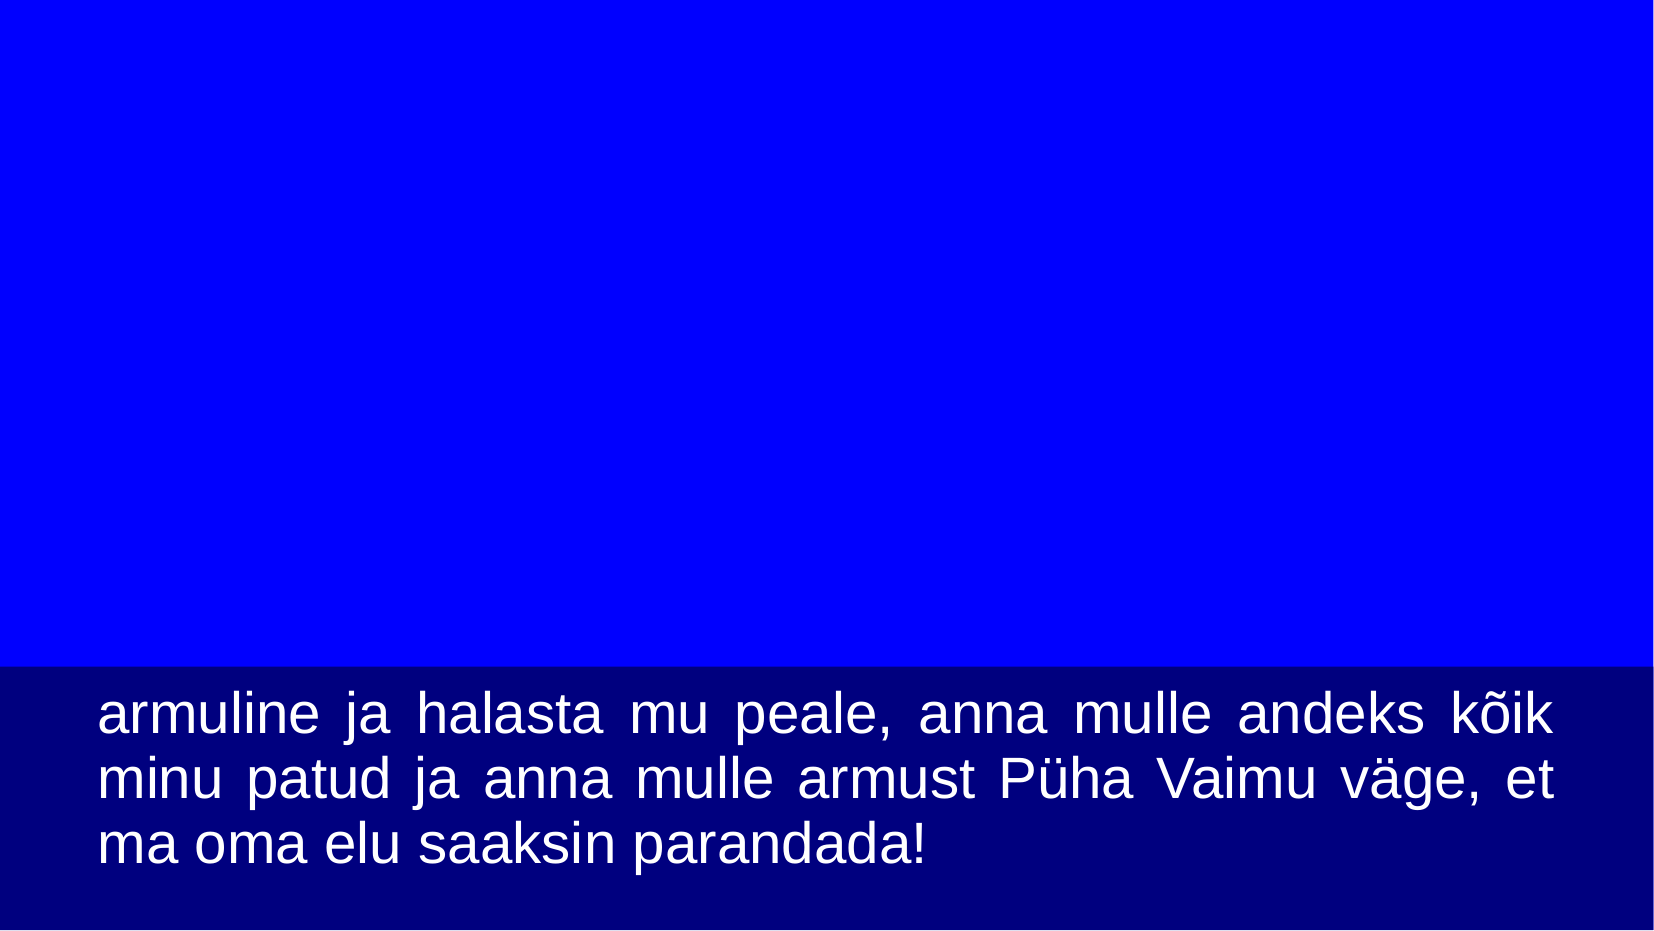

armuline ja halasta mu peale, anna mulle andeks kõik minu patud ja anna mulle armust Püha Vaimu väge, et ma oma elu saaksin parandada!